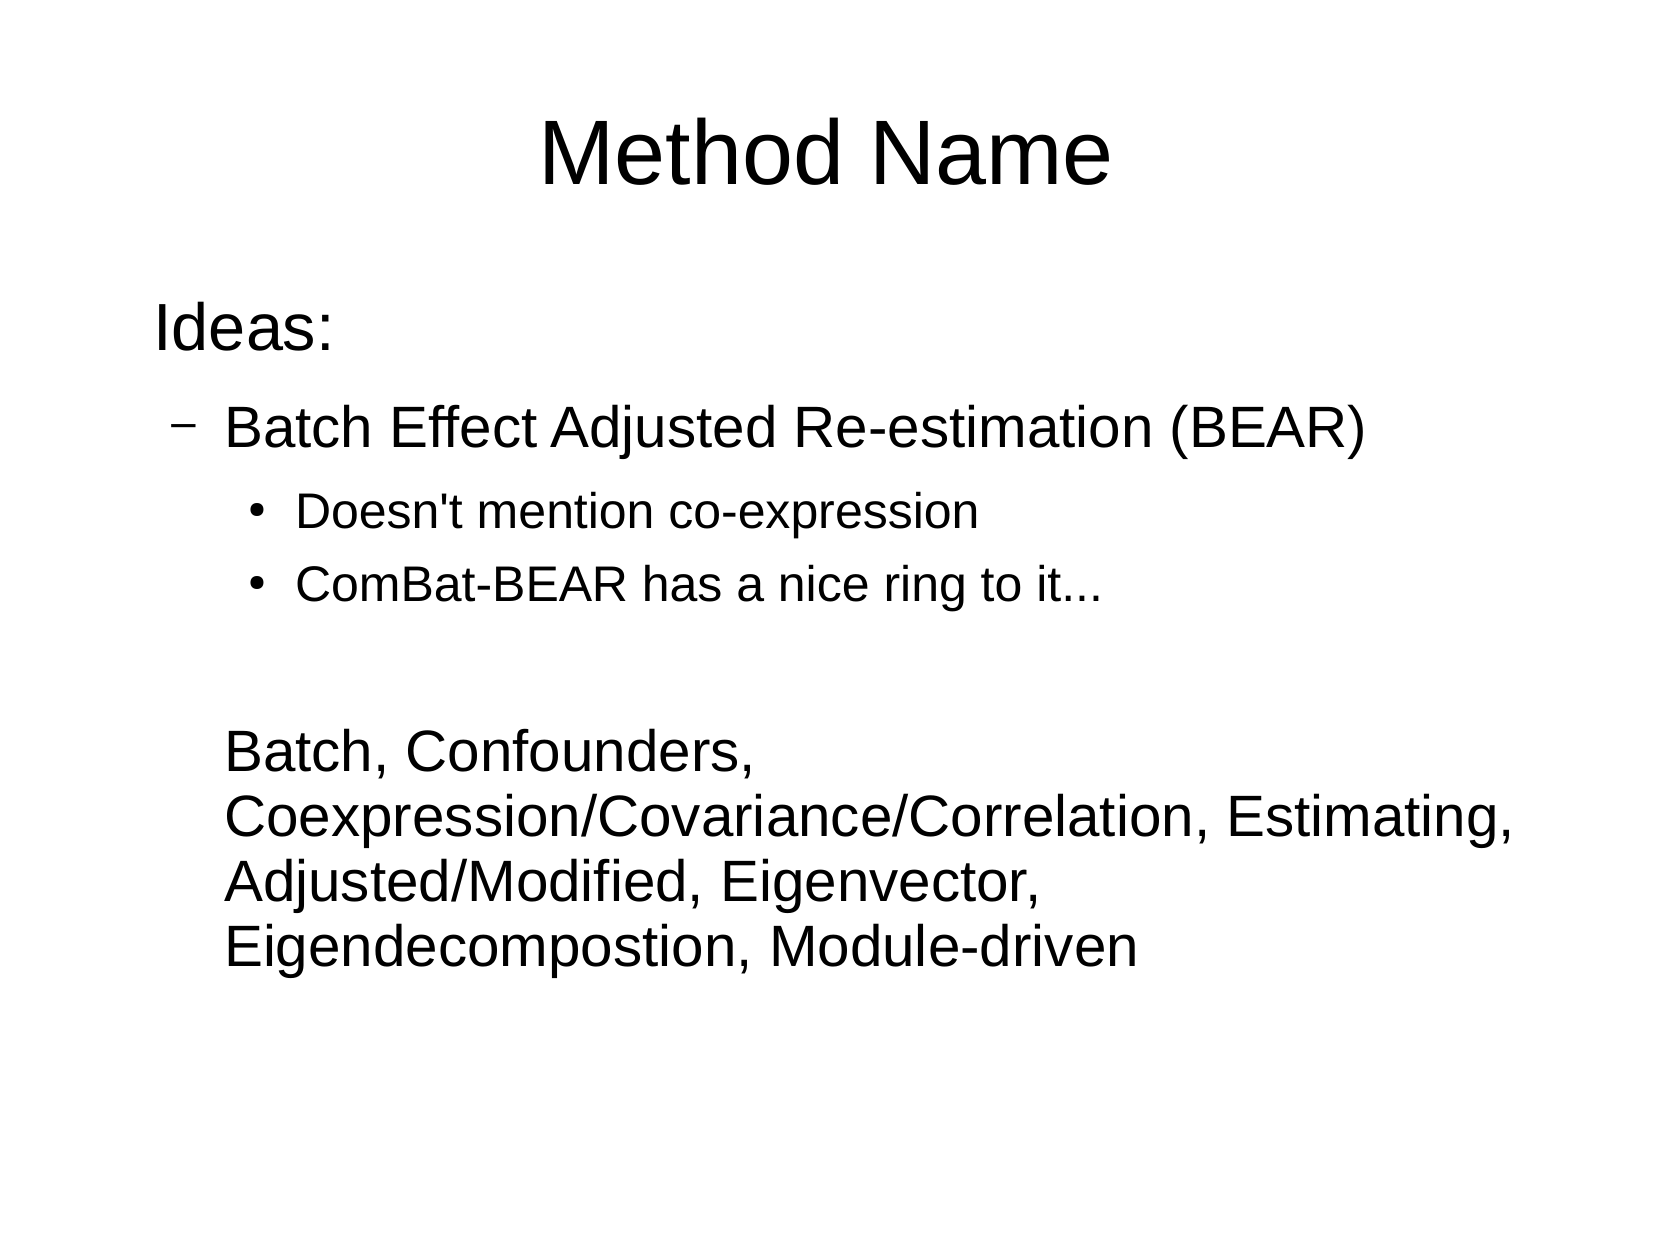

# Method Name
Ideas:
Batch Effect Adjusted Re-estimation (BEAR)
Doesn't mention co-expression
ComBat-BEAR has a nice ring to it...
Batch, Confounders, Coexpression/Covariance/Correlation, Estimating, Adjusted/Modified, Eigenvector, Eigendecompostion, Module-driven